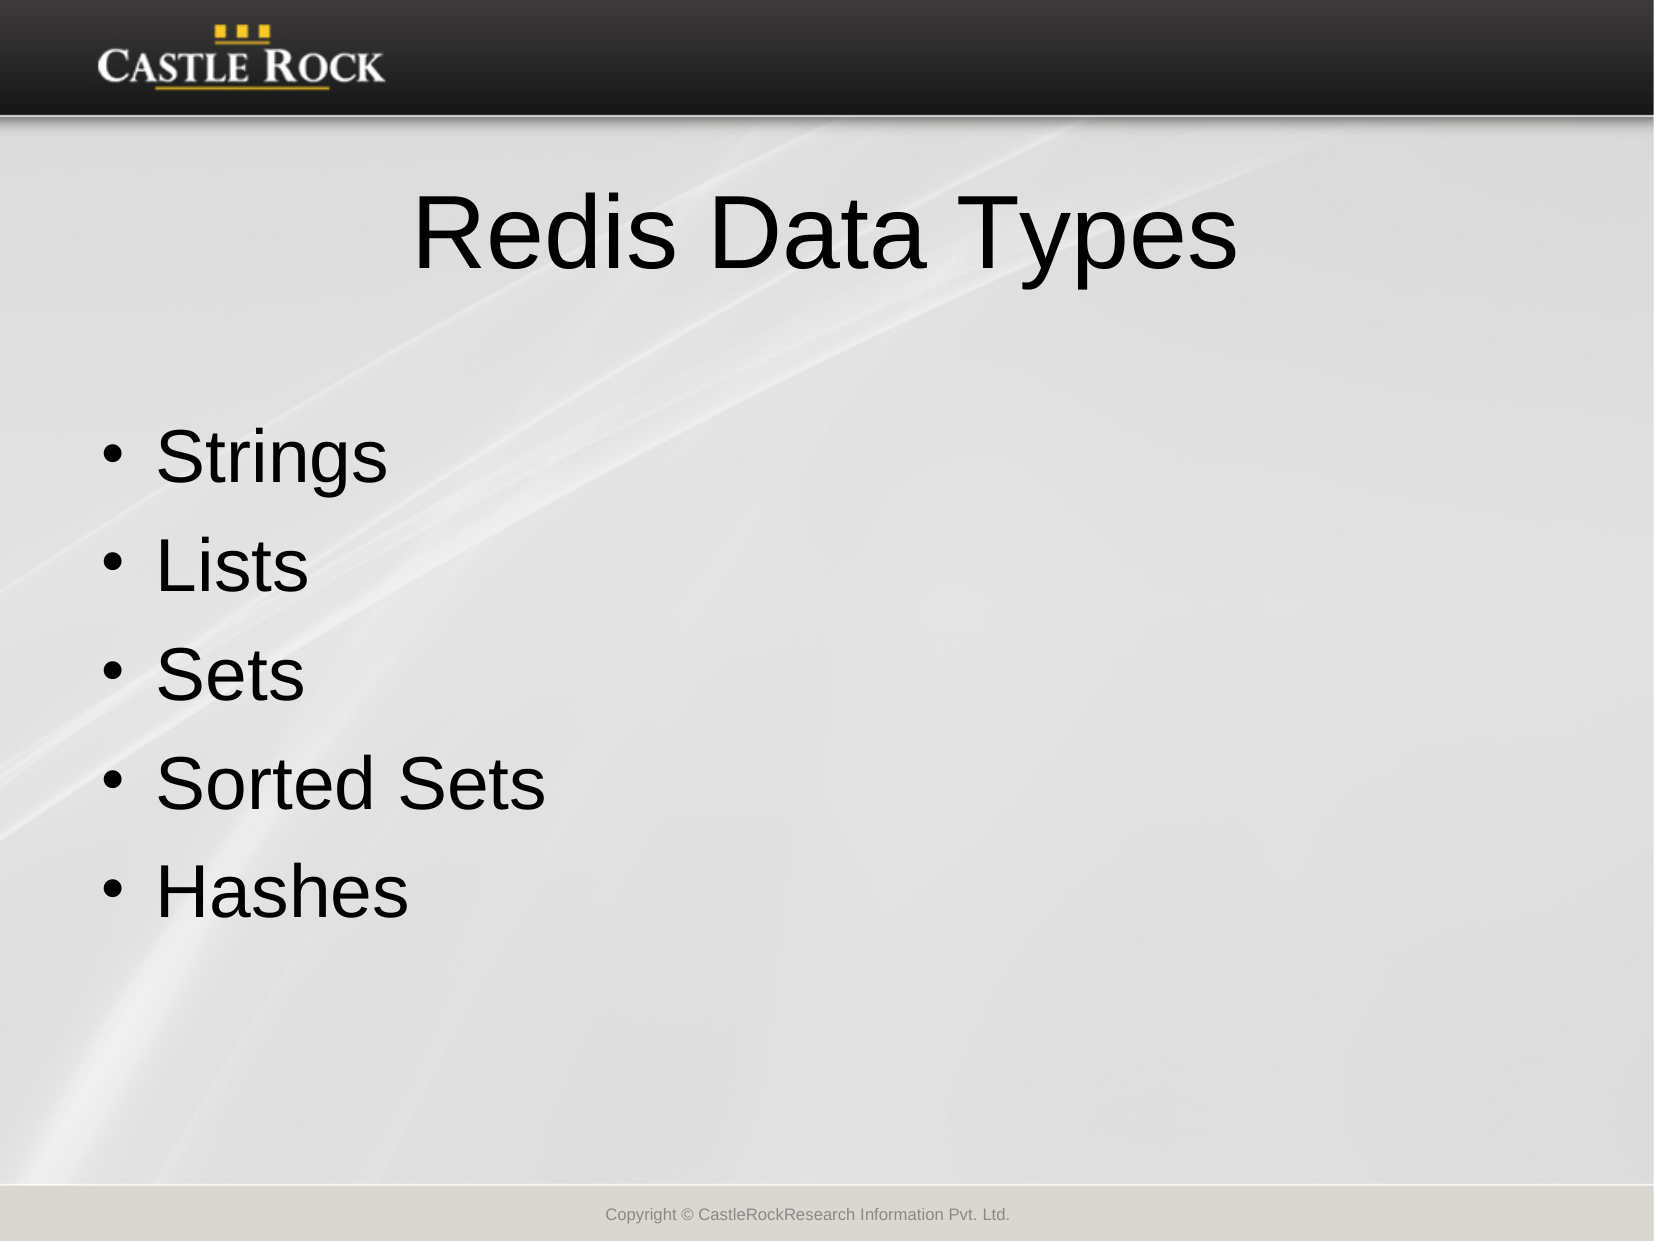

# Redis Data Types
Strings
Lists
Sets
Sorted Sets
Hashes